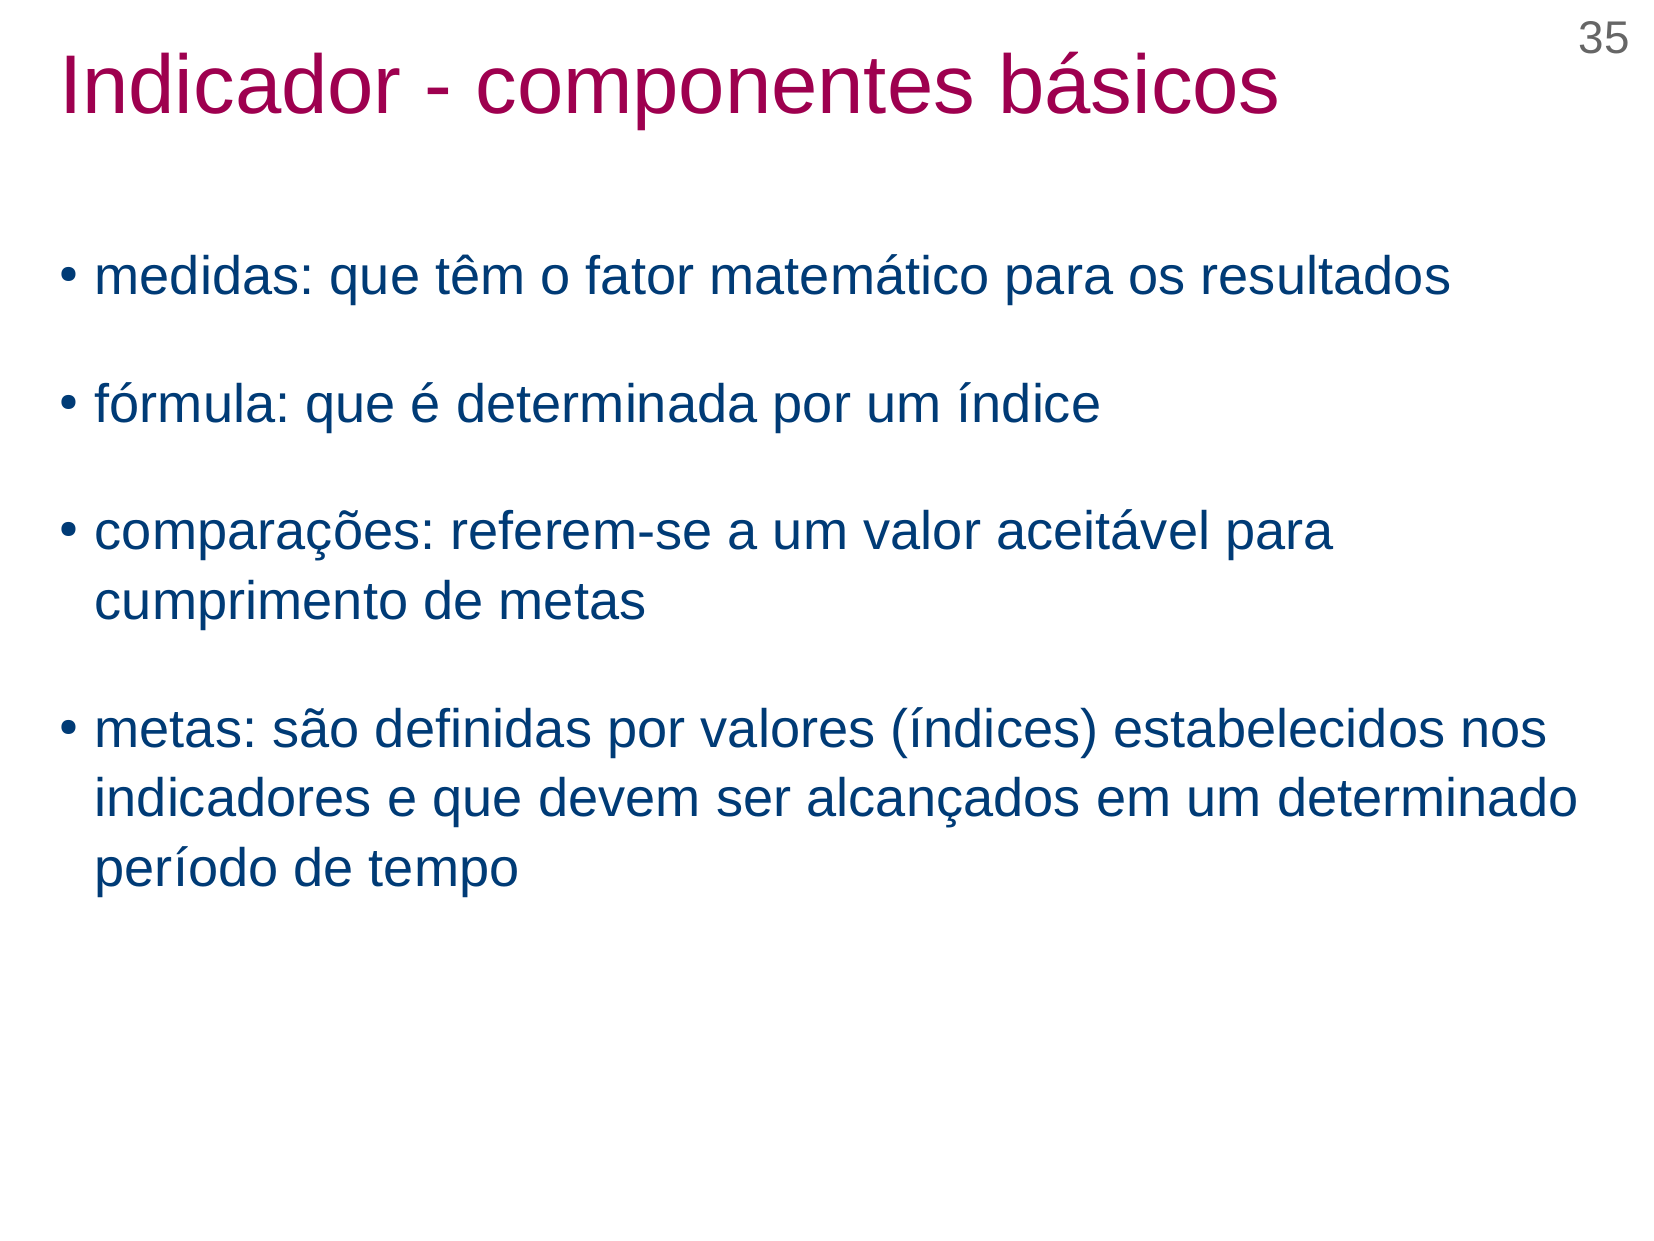

35
# Indicador - componentes básicos
medidas: que têm o fator matemático para os resultados
fórmula: que é determinada por um índice
comparações: referem-se a um valor aceitável para cumprimento de metas
metas: são definidas por valores (índices) estabelecidos nos indicadores e que devem ser alcançados em um determinado período de tempo